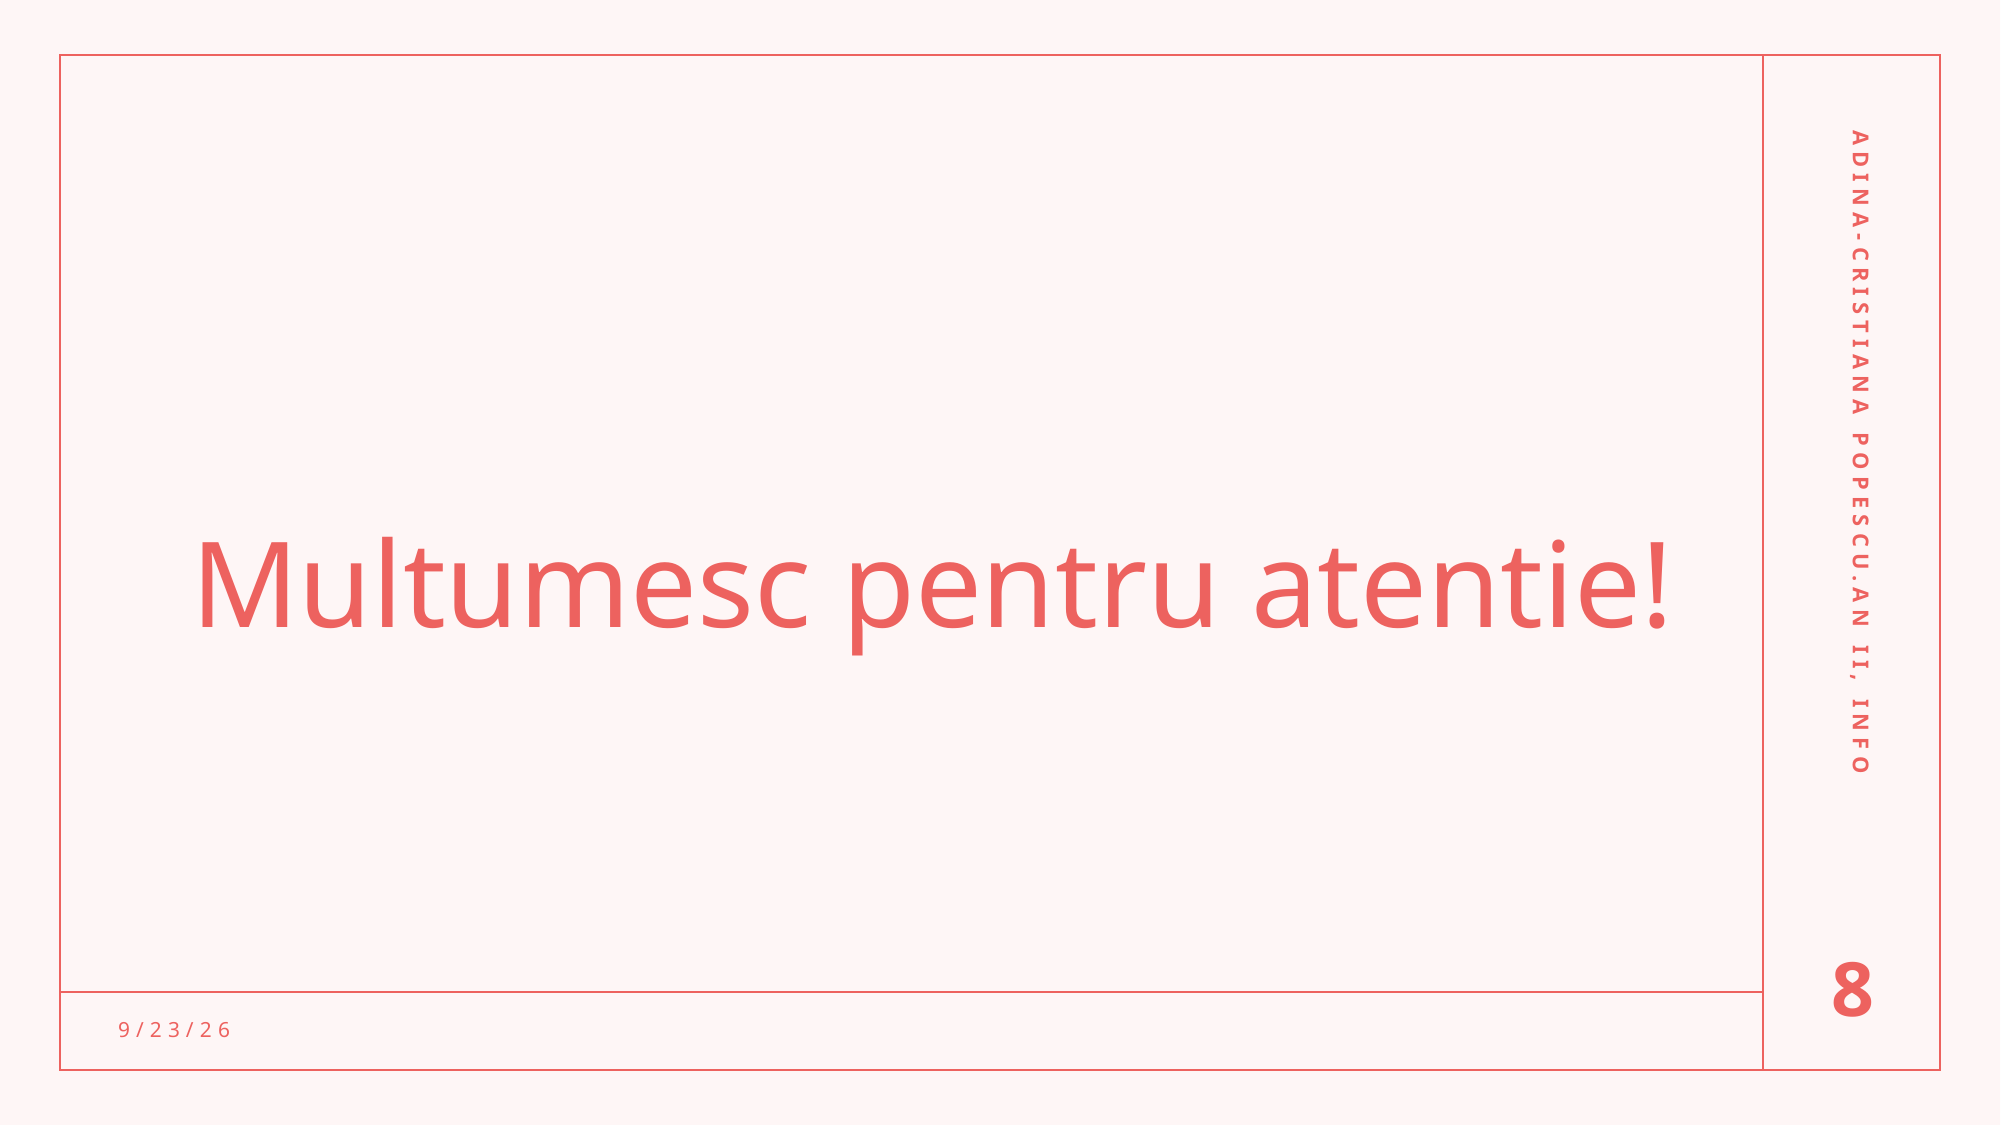

Adina-Cristiana Popescu.an II, info
# Multumesc pentru atentie!